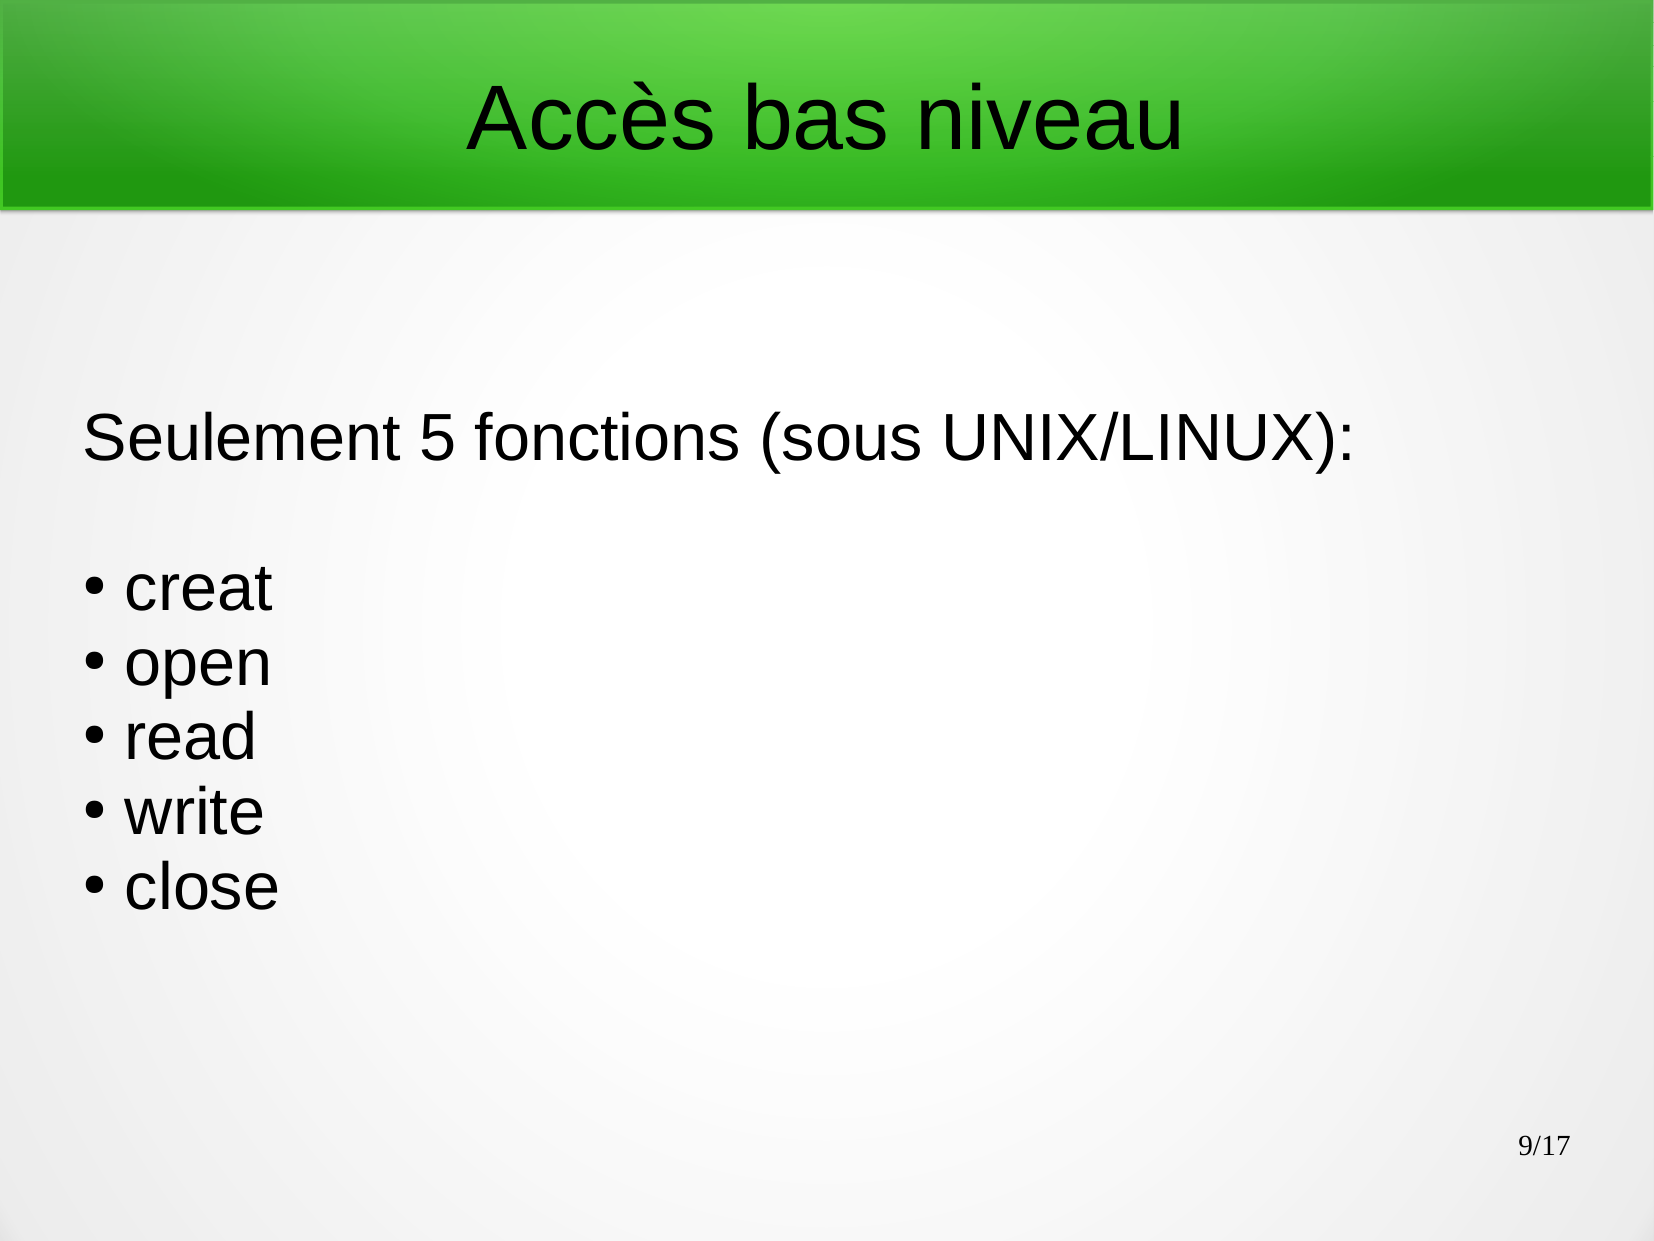

# Accès bas niveau
Seulement 5 fonctions (sous UNIX/LINUX):
 creat
 open
 read
 write
 close
9